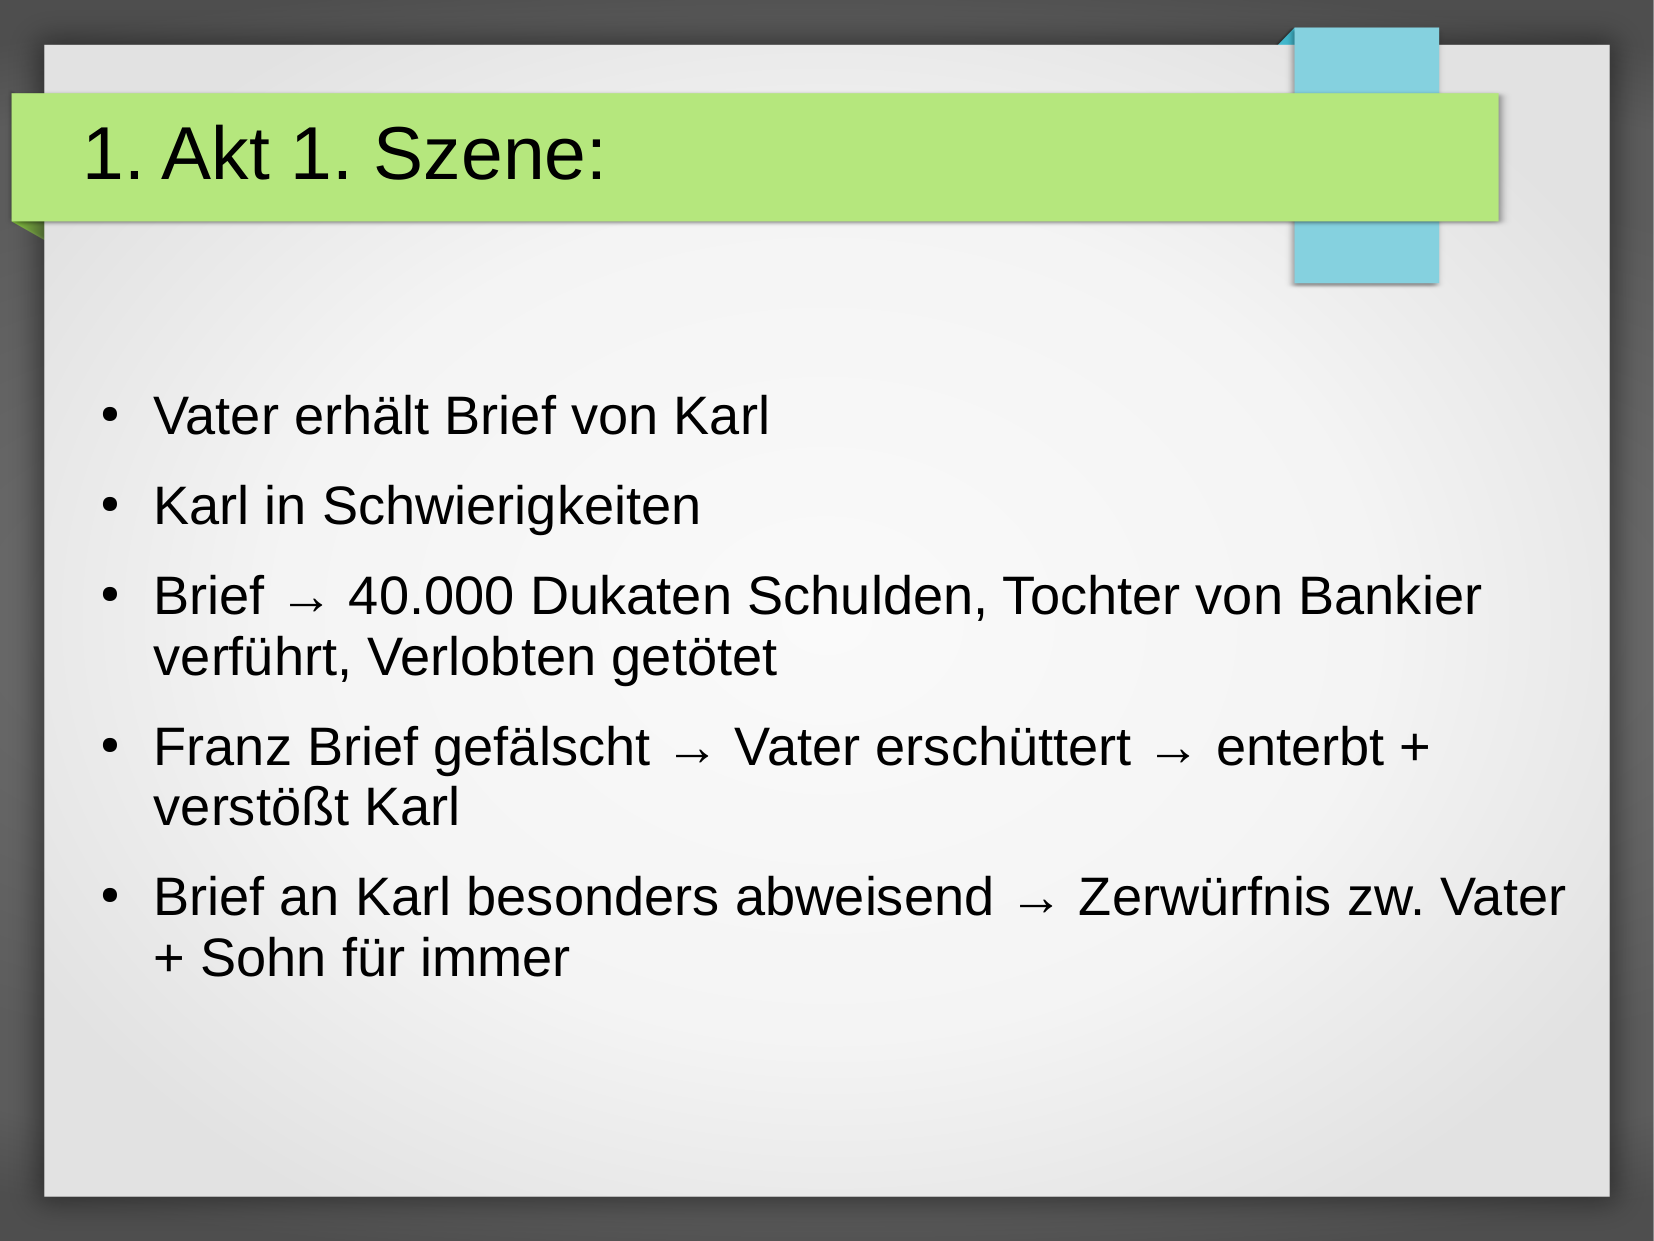

# 1. Akt 1. Szene:
Vater erhält Brief von Karl
Karl in Schwierigkeiten
Brief → 40.000 Dukaten Schulden, Tochter von Bankier verführt, Verlobten getötet
Franz Brief gefälscht → Vater erschüttert → enterbt + verstößt Karl
Brief an Karl besonders abweisend → Zerwürfnis zw. Vater + Sohn für immer